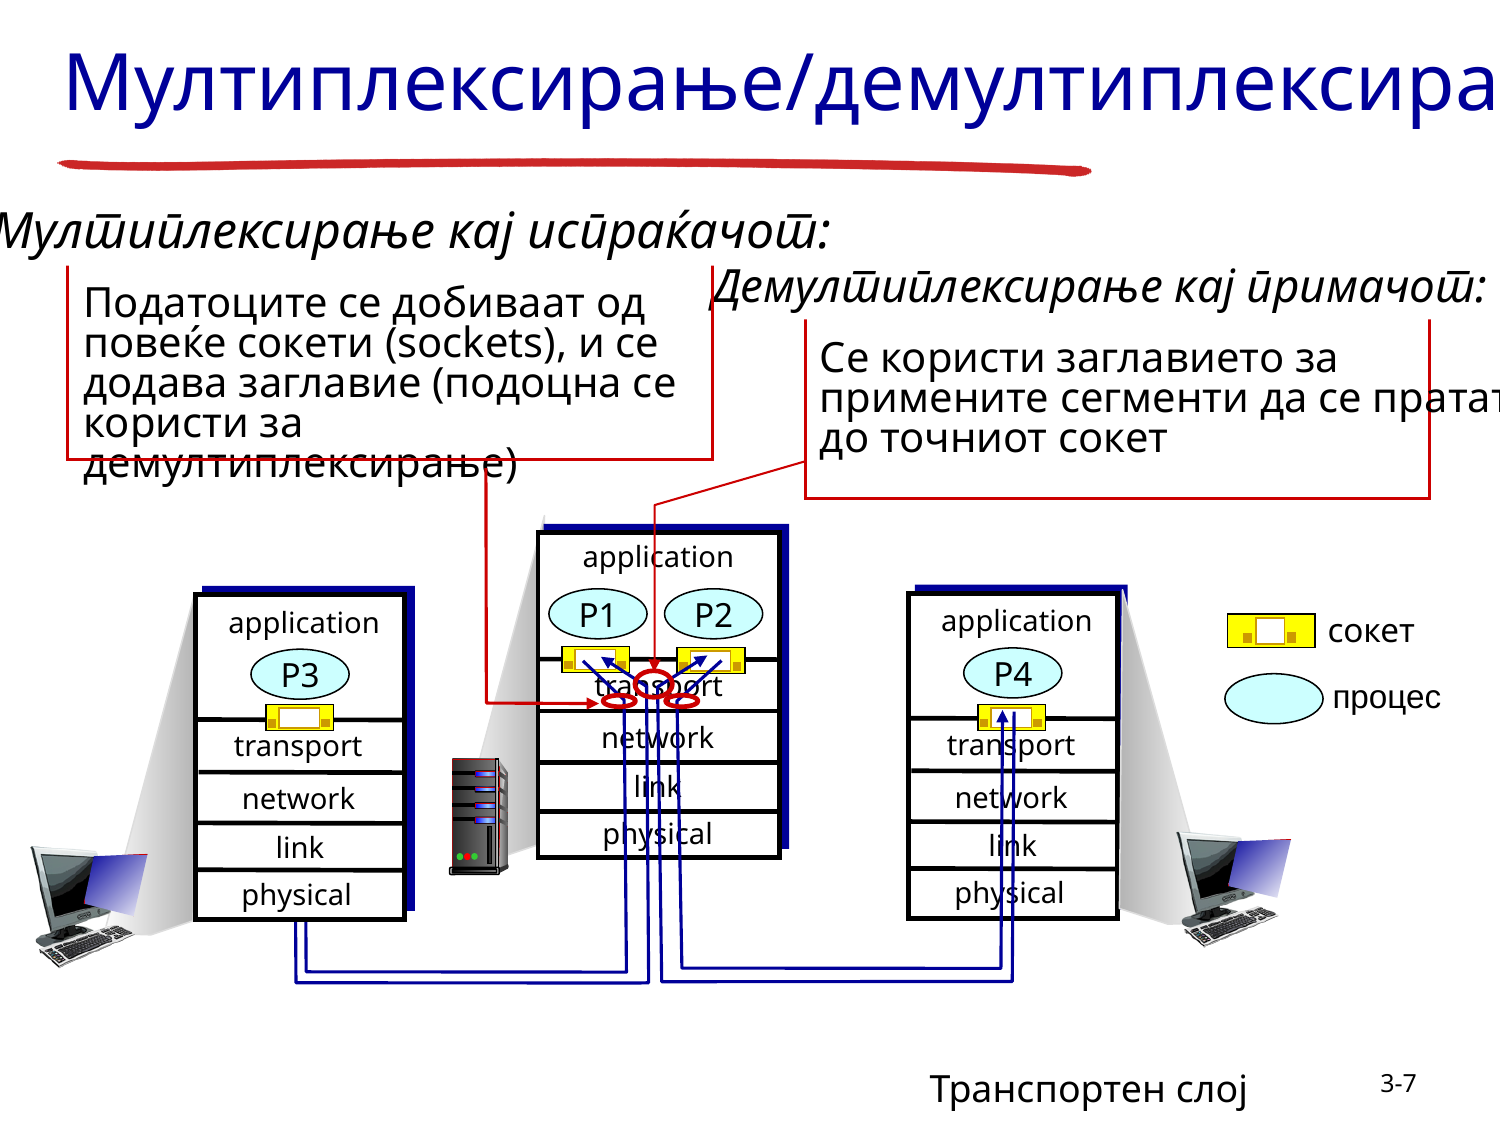

# Мултиплексирање/демултиплексирање
Мултиплексирање кај испраќачот:
Податоците се добиваат од повеќе сокети (sockets), и се додава заглавие (подоцна се користи за демултиплексирање)
Демултиплексирање кај примачот:
Се користи заглавието за
примените сегменти да се пратат
до точниот сокет
application
P1
P2
application
application
сокет
P4
P3
transport
процес
network
transport
transport
link
network
network
physical
link
link
physical
physical
Транспортен слој